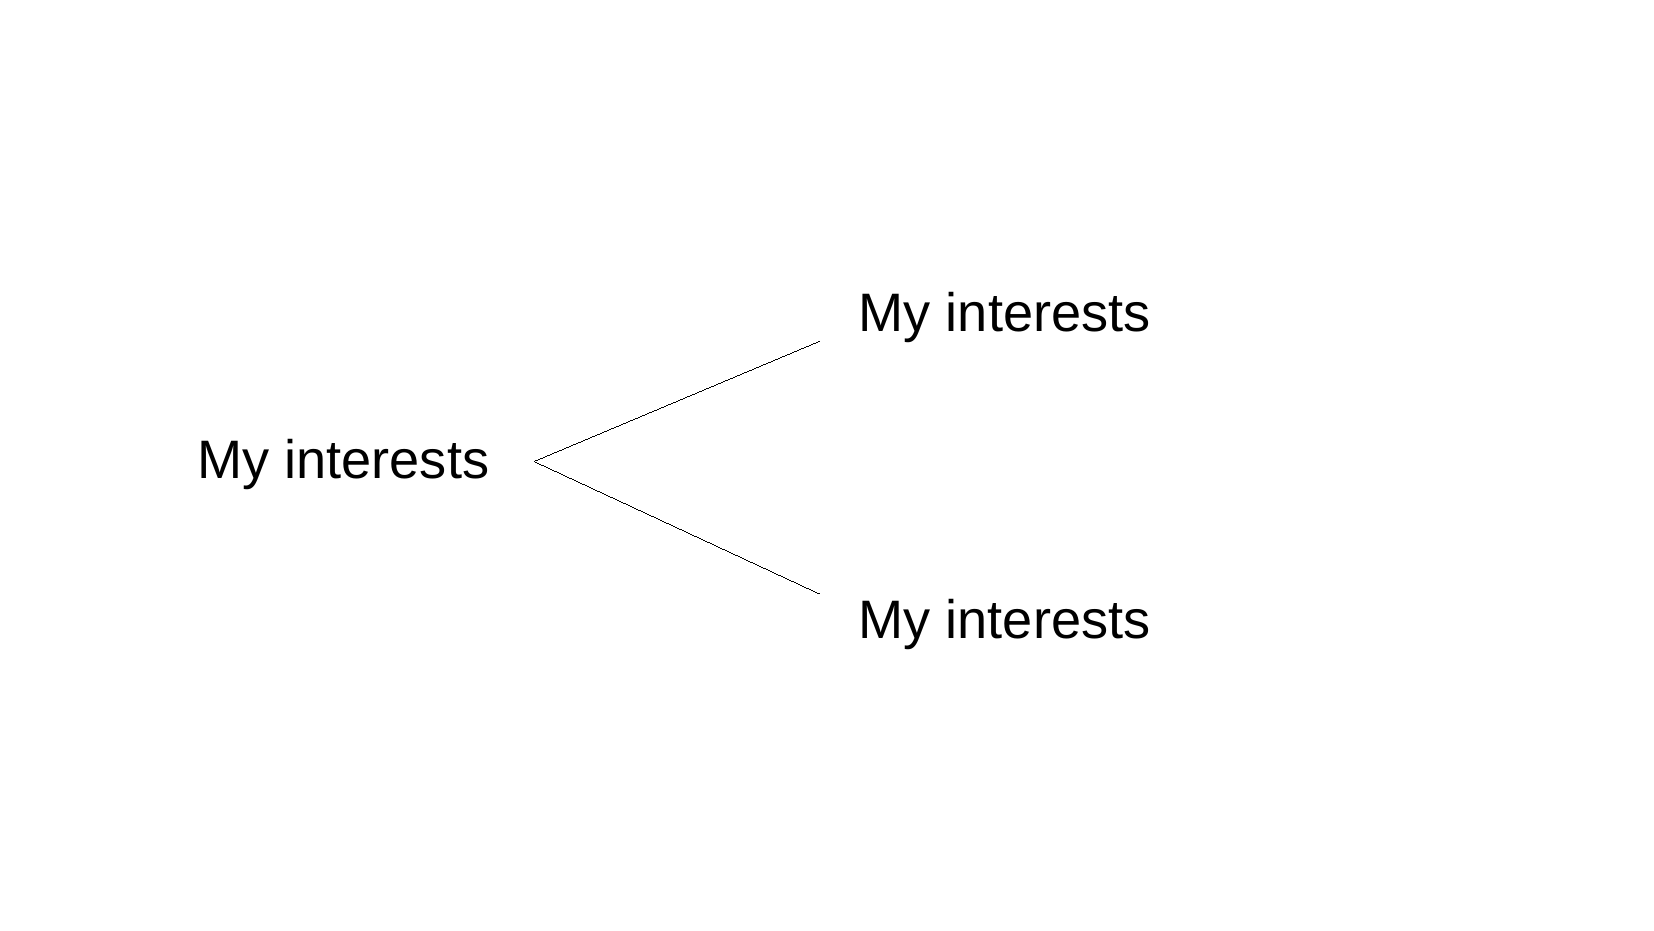

My interests
# My interests
My interests